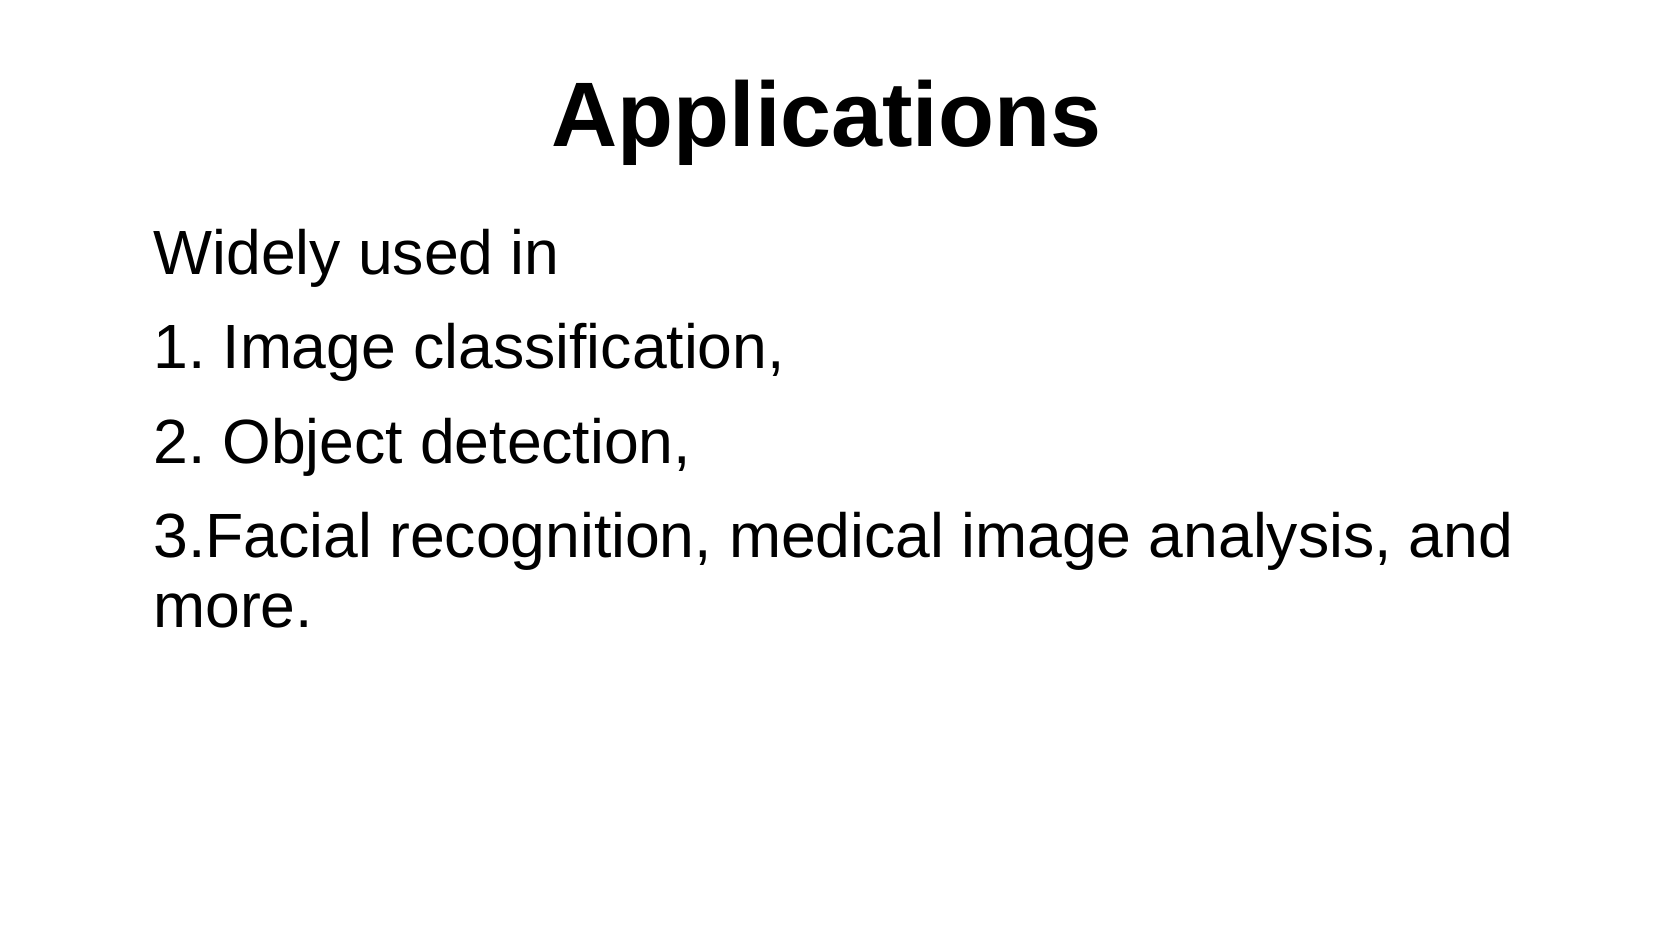

# Applications
Widely used in
1. Image classification,
2. Object detection,
3.Facial recognition, medical image analysis, and more.